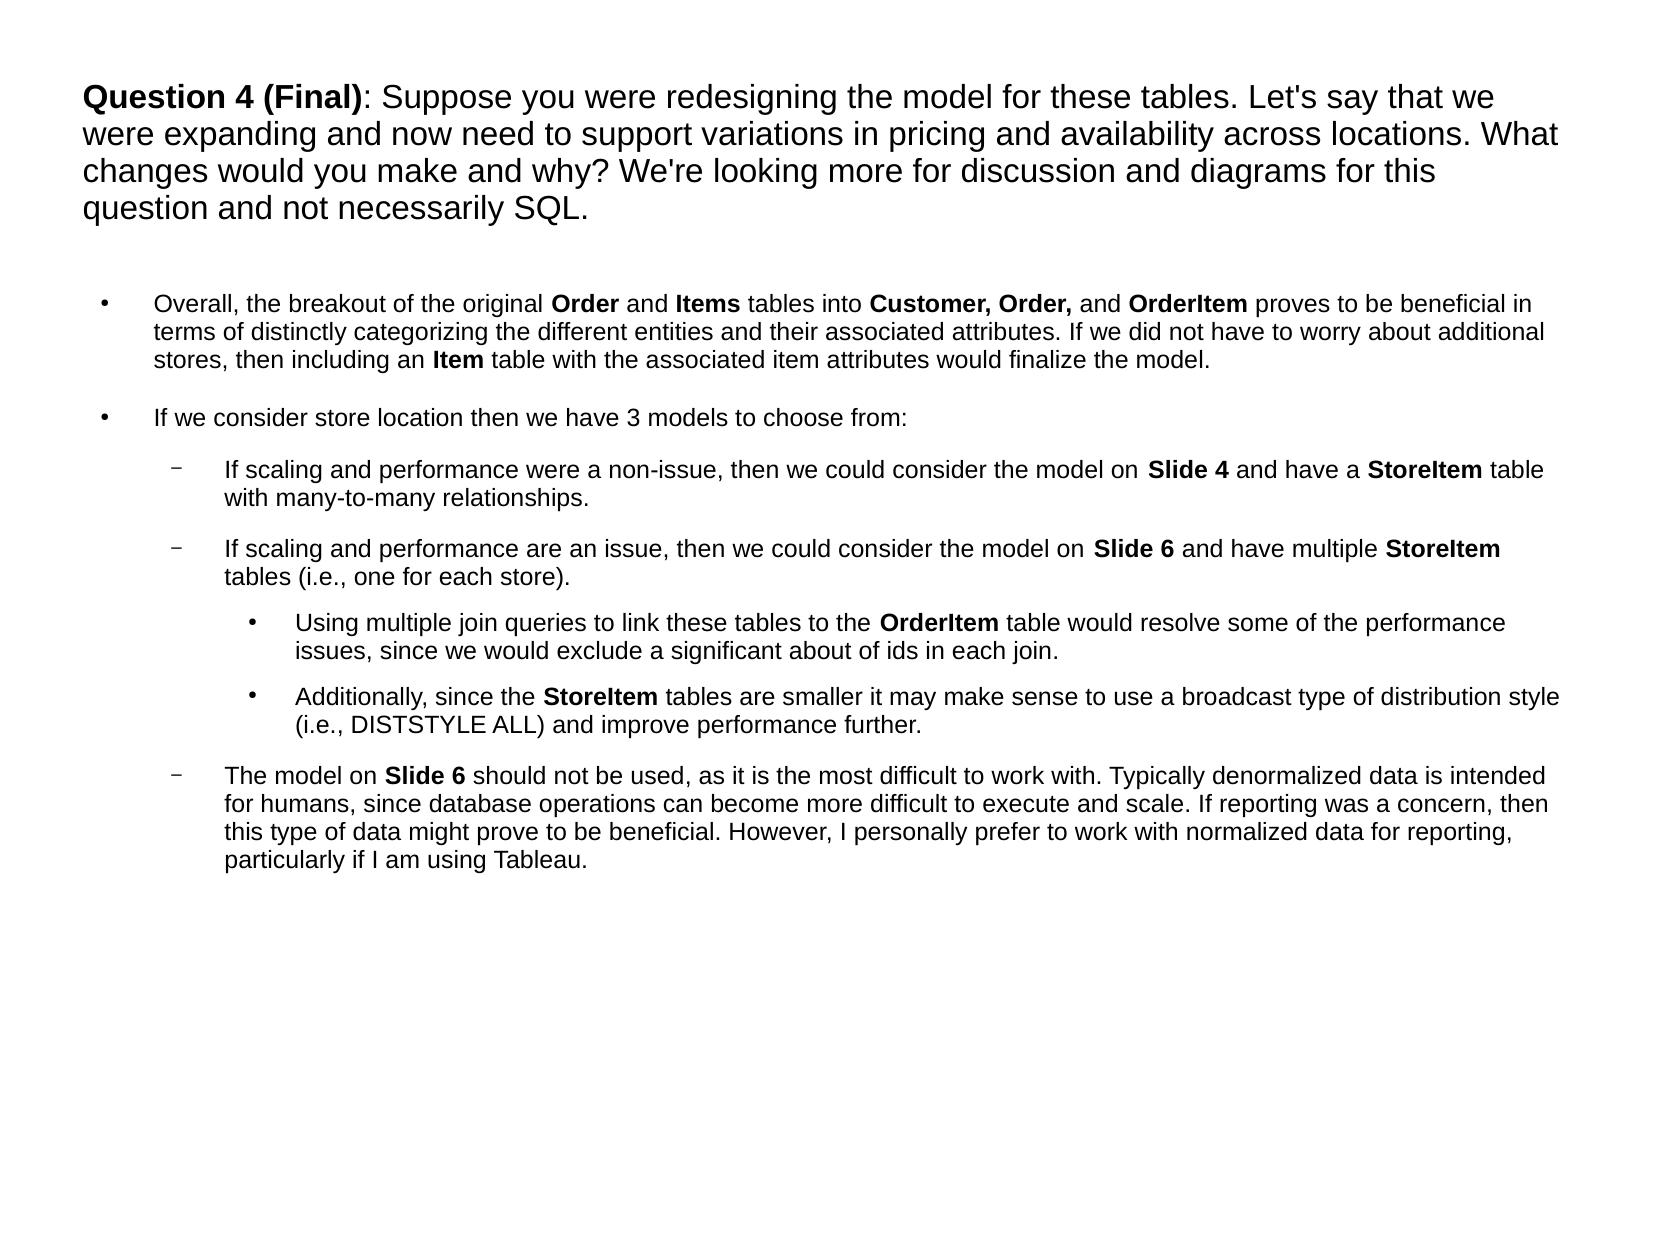

# Question 4 (Final): Suppose you were redesigning the model for these tables. Let's say that we were expanding and now need to support variations in pricing and availability across locations. What changes would you make and why? We're looking more for discussion and diagrams for this question and not necessarily SQL.
Overall, the breakout of the original Order and Items tables into Customer, Order, and OrderItem proves to be beneficial in terms of distinctly categorizing the different entities and their associated attributes. If we did not have to worry about additional stores, then including an Item table with the associated item attributes would finalize the model.
If we consider store location then we have 3 models to choose from:
If scaling and performance were a non-issue, then we could consider the model on Slide 4 and have a StoreItem table with many-to-many relationships.
If scaling and performance are an issue, then we could consider the model on Slide 6 and have multiple StoreItem tables (i.e., one for each store).
Using multiple join queries to link these tables to the OrderItem table would resolve some of the performance issues, since we would exclude a significant about of ids in each join.
Additionally, since the StoreItem tables are smaller it may make sense to use a broadcast type of distribution style (i.e., DISTSTYLE ALL) and improve performance further.
The model on Slide 6 should not be used, as it is the most difficult to work with. Typically denormalized data is intended for humans, since database operations can become more difficult to execute and scale. If reporting was a concern, then this type of data might prove to be beneficial. However, I personally prefer to work with normalized data for reporting, particularly if I am using Tableau.